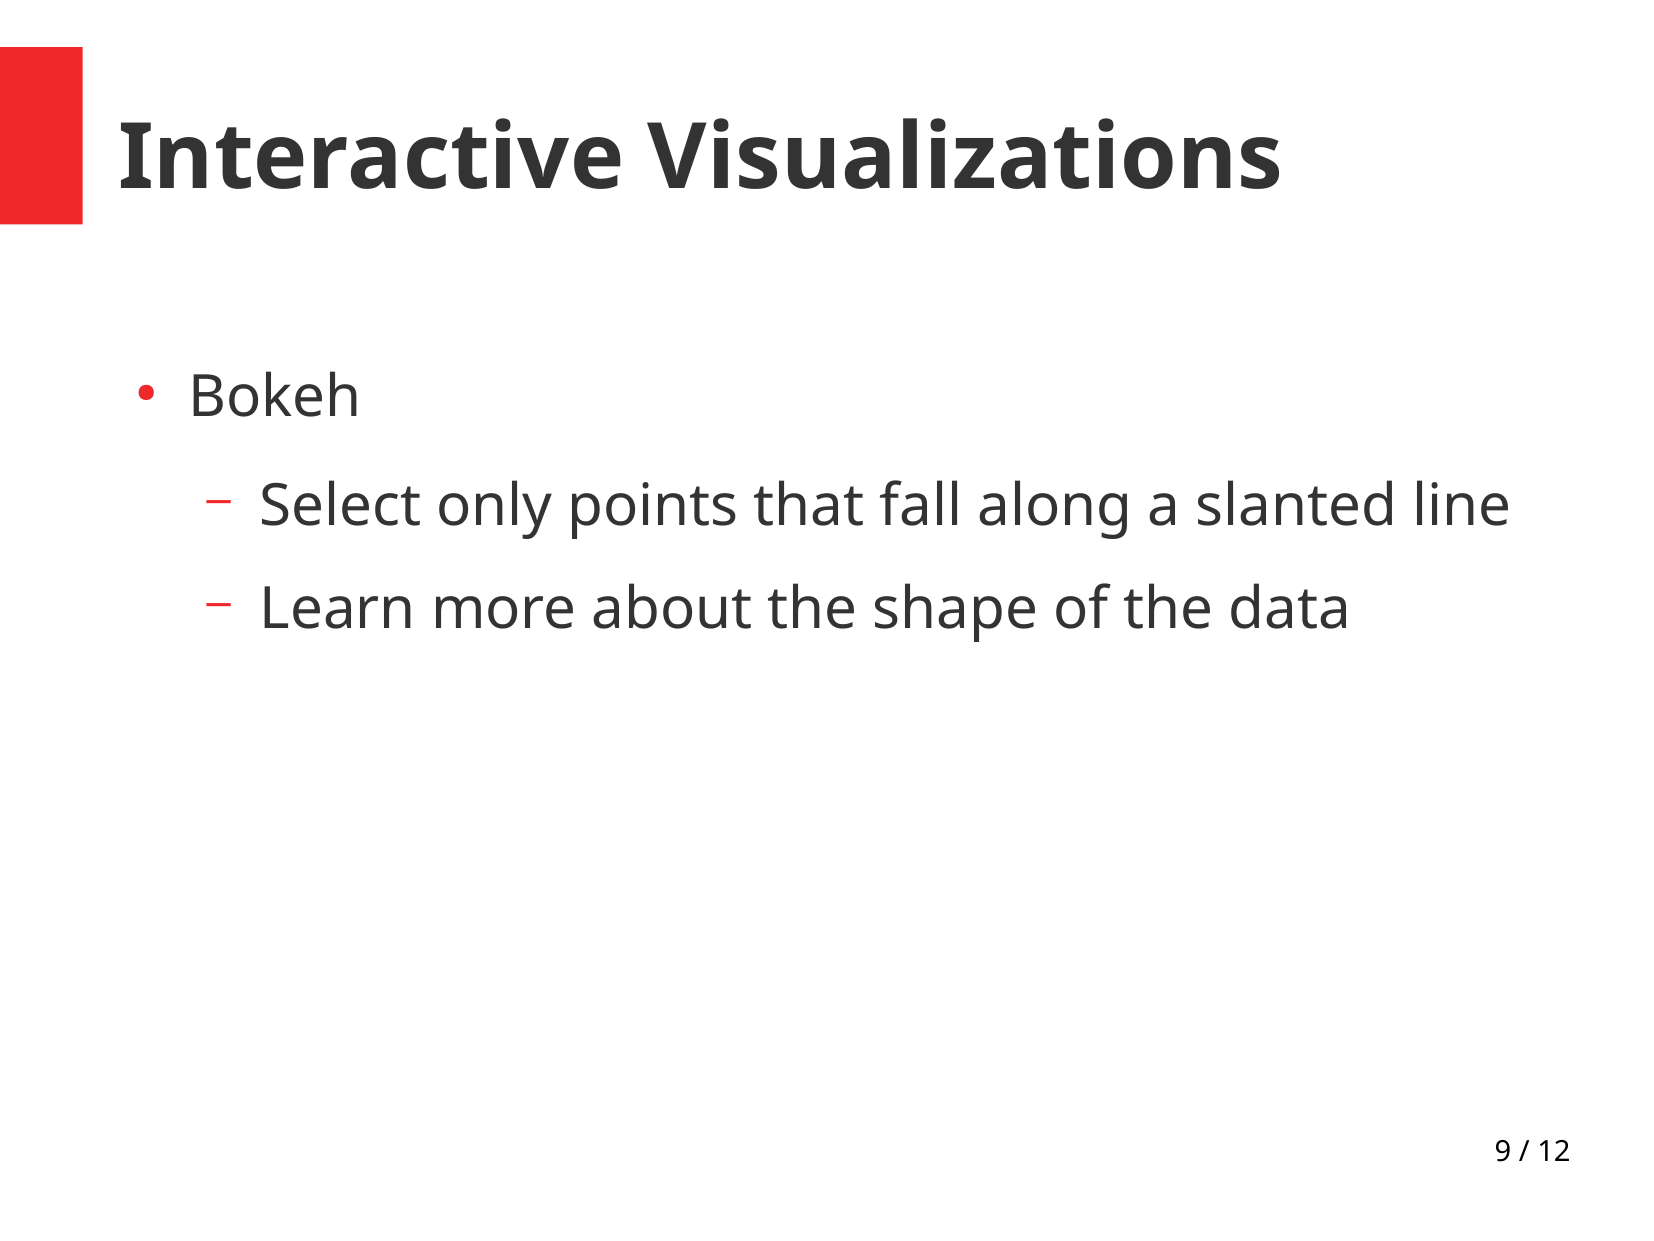

# Interactive Visualizations
Bokeh
Select only points that fall along a slanted line
Learn more about the shape of the data
9